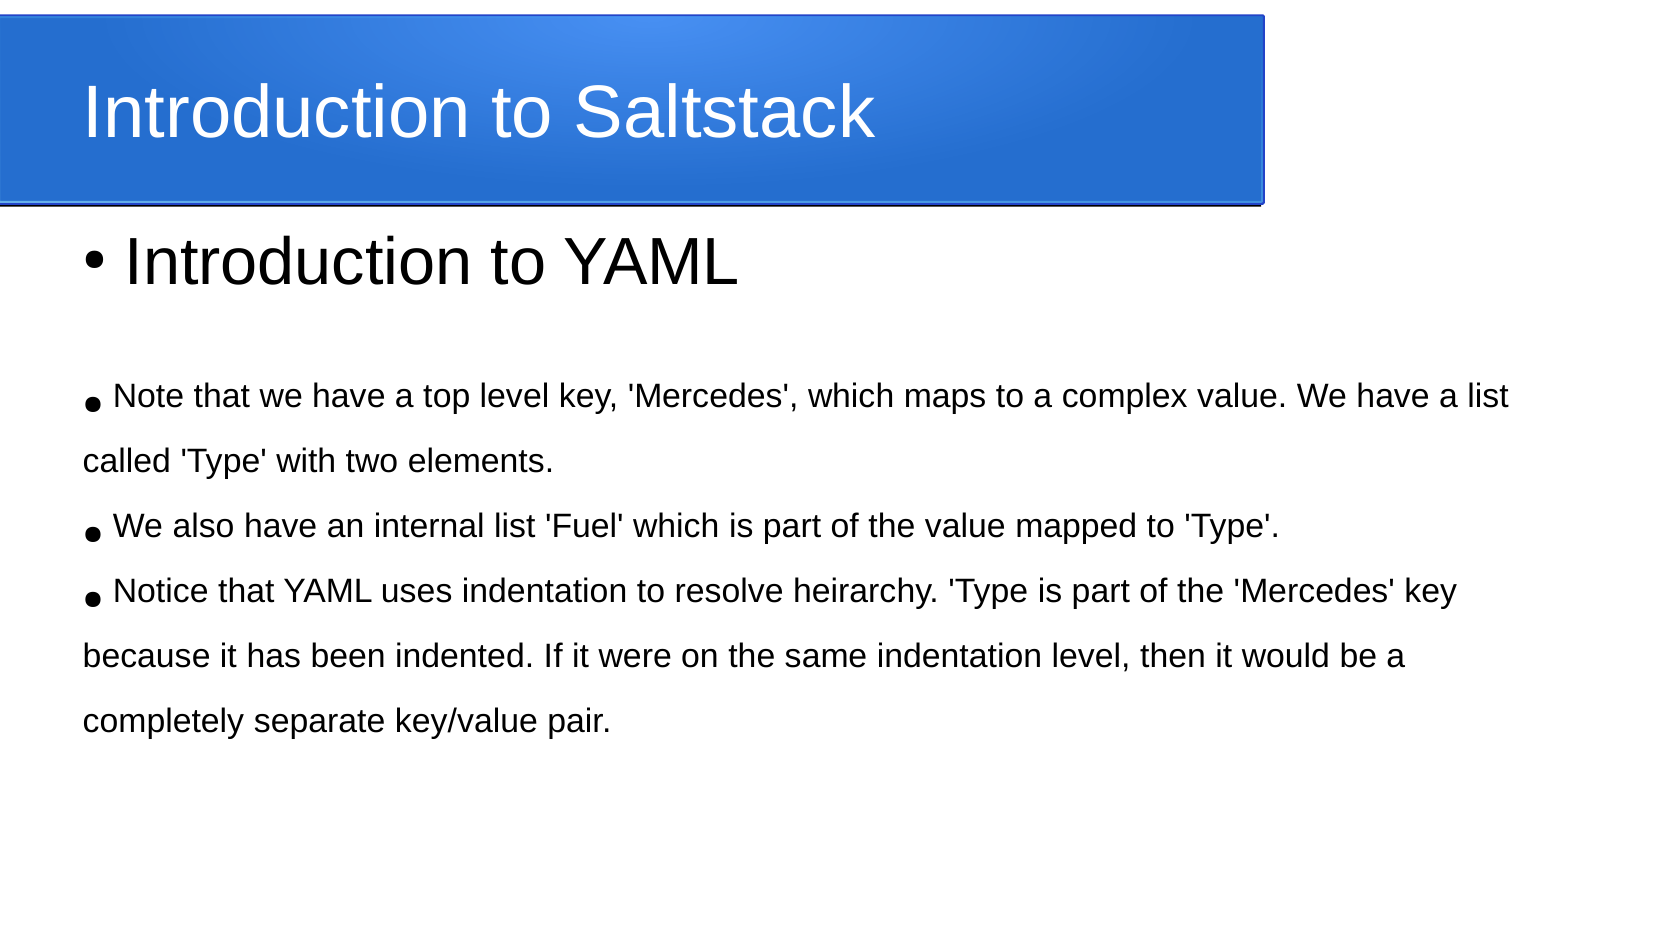

# Introduction to Saltstack
 Introduction to YAML
 Note that we have a top level key, 'Mercedes', which maps to a complex value. We have a list called 'Type' with two elements.
 We also have an internal list 'Fuel' which is part of the value mapped to 'Type'.
 Notice that YAML uses indentation to resolve heirarchy. 'Type is part of the 'Mercedes' key because it has been indented. If it were on the same indentation level, then it would be a completely separate key/value pair.